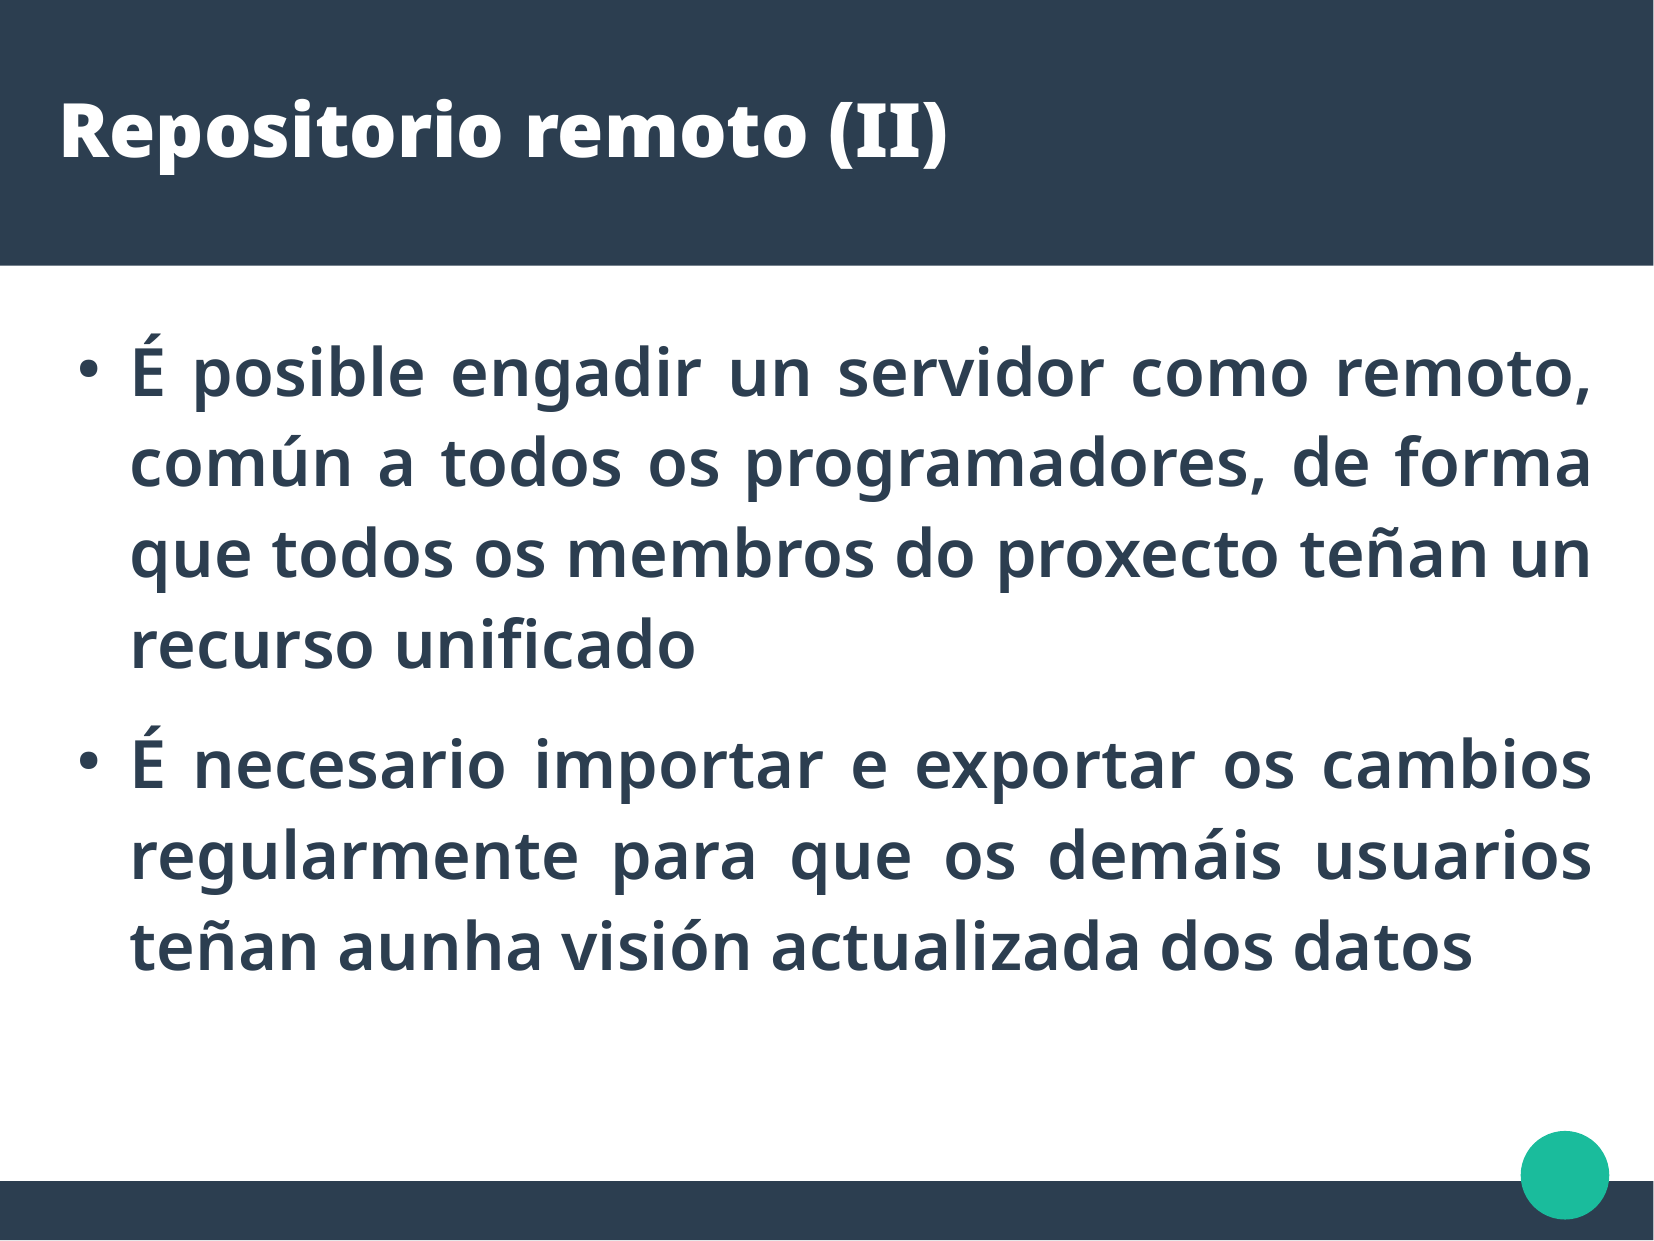

# Repositorio remoto (II)
É posible engadir un servidor como remoto, común a todos os programadores, de forma que todos os membros do proxecto teñan un recurso unificado
É necesario importar e exportar os cambios regularmente para que os demáis usuarios teñan aunha visión actualizada dos datos